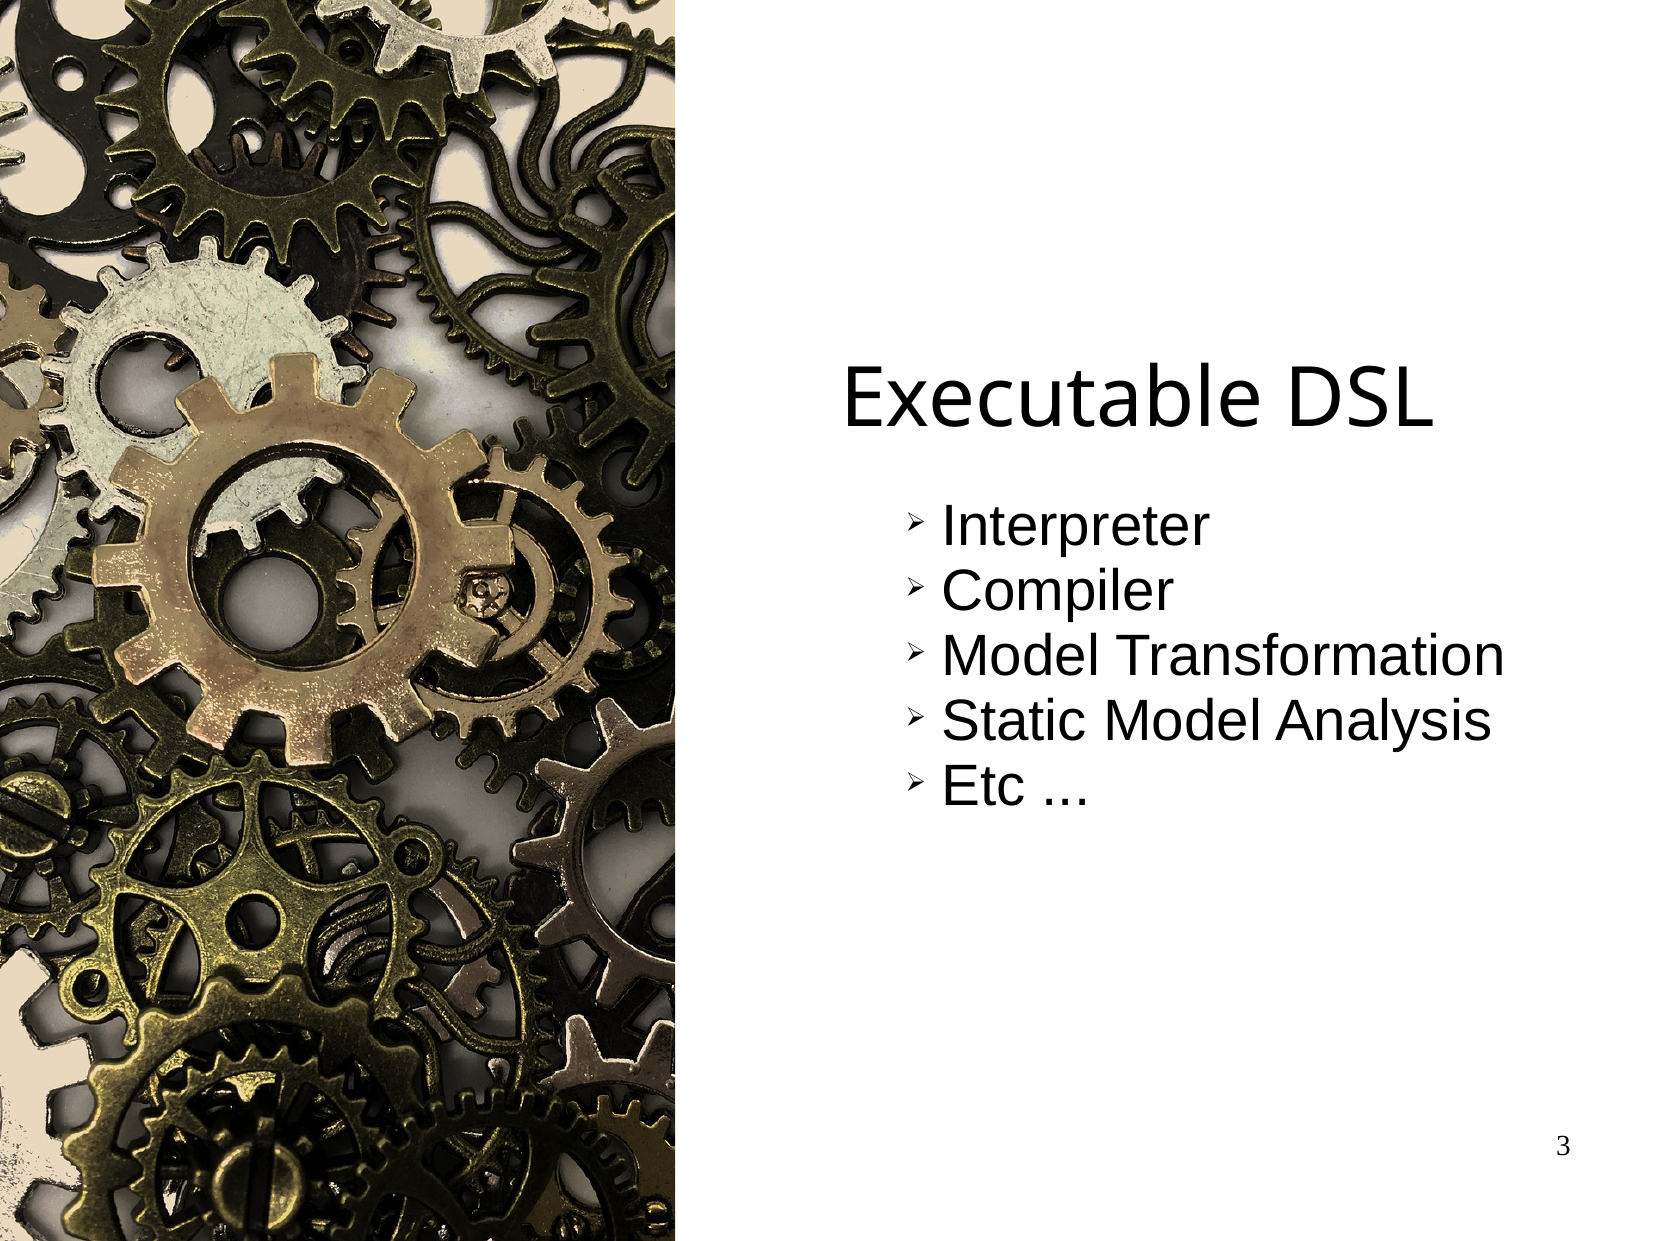

Executable DSL
Interpreter
Compiler
Model Transformation
Static Model Analysis
Etc ...
3